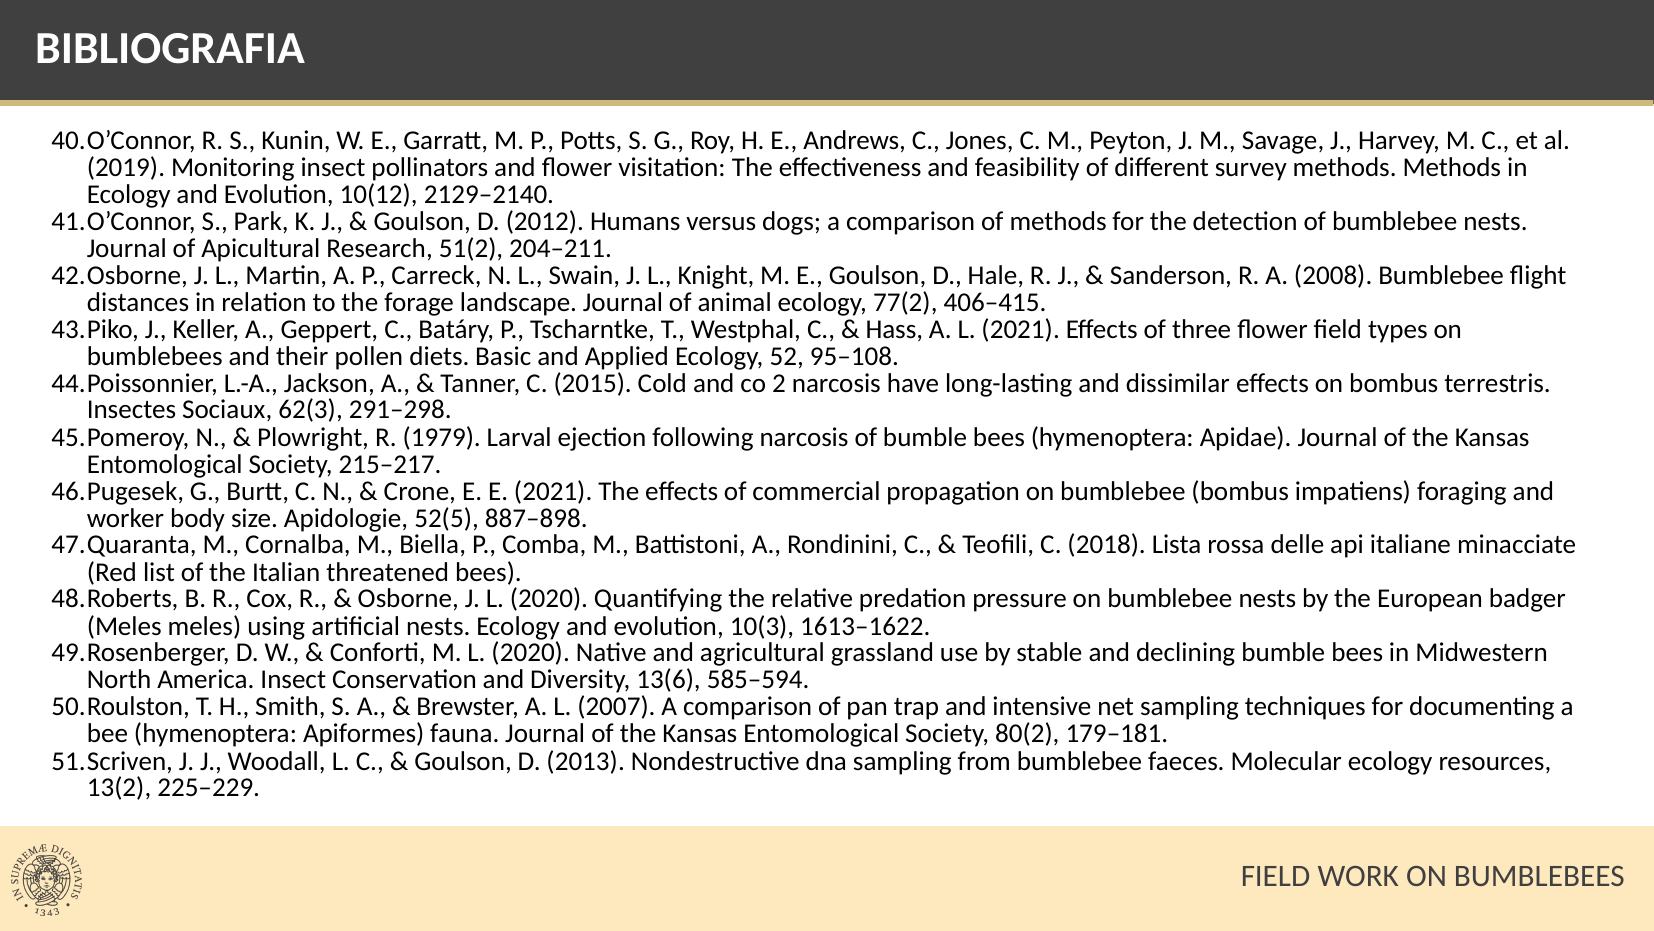

BIBLIOGRAFIA
O’Connor, R. S., Kunin, W. E., Garratt, M. P., Potts, S. G., Roy, H. E., Andrews, C., Jones, C. M., Peyton, J. M., Savage, J., Harvey, M. C., et al. (2019). Monitoring insect pollinators and flower visitation: The effectiveness and feasibility of different survey methods. Methods in Ecology and Evolution, 10(12), 2129–2140.
O’Connor, S., Park, K. J., & Goulson, D. (2012). Humans versus dogs; a comparison of methods for the detection of bumblebee nests. Journal of Apicultural Research, 51(2), 204–211.
Osborne, J. L., Martin, A. P., Carreck, N. L., Swain, J. L., Knight, M. E., Goulson, D., Hale, R. J., & Sanderson, R. A. (2008). Bumblebee flight distances in relation to the forage landscape. Journal of animal ecology, 77(2), 406–415.
Piko, J., Keller, A., Geppert, C., Batáry, P., Tscharntke, T., Westphal, C., & Hass, A. L. (2021). Effects of three flower field types on bumblebees and their pollen diets. Basic and Applied Ecology, 52, 95–108.
Poissonnier, L.-A., Jackson, A., & Tanner, C. (2015). Cold and co 2 narcosis have long-lasting and dissimilar effects on bombus terrestris. Insectes Sociaux, 62(3), 291–298.
Pomeroy, N., & Plowright, R. (1979). Larval ejection following narcosis of bumble bees (hymenoptera: Apidae). Journal of the Kansas Entomological Society, 215–217.
Pugesek, G., Burtt, C. N., & Crone, E. E. (2021). The effects of commercial propagation on bumblebee (bombus impatiens) foraging and worker body size. Apidologie, 52(5), 887–898.
Quaranta, M., Cornalba, M., Biella, P., Comba, M., Battistoni, A., Rondinini, C., & Teofili, C. (2018). Lista rossa delle api italiane minacciate (Red list of the Italian threatened bees).
Roberts, B. R., Cox, R., & Osborne, J. L. (2020). Quantifying the relative predation pressure on bumblebee nests by the European badger (Meles meles) using artificial nests. Ecology and evolution, 10(3), 1613–1622.
Rosenberger, D. W., & Conforti, M. L. (2020). Native and agricultural grassland use by stable and declining bumble bees in Midwestern North America. Insect Conservation and Diversity, 13(6), 585–594.
Roulston, T. H., Smith, S. A., & Brewster, A. L. (2007). A comparison of pan trap and intensive net sampling techniques for documenting a bee (hymenoptera: Apiformes) fauna. Journal of the Kansas Entomological Society, 80(2), 179–181.
Scriven, J. J., Woodall, L. C., & Goulson, D. (2013). Nondestructive dna sampling from bumblebee faeces. Molecular ecology resources, 13(2), 225–229.
 FIELD WORK ON BUMBLEBEES
158